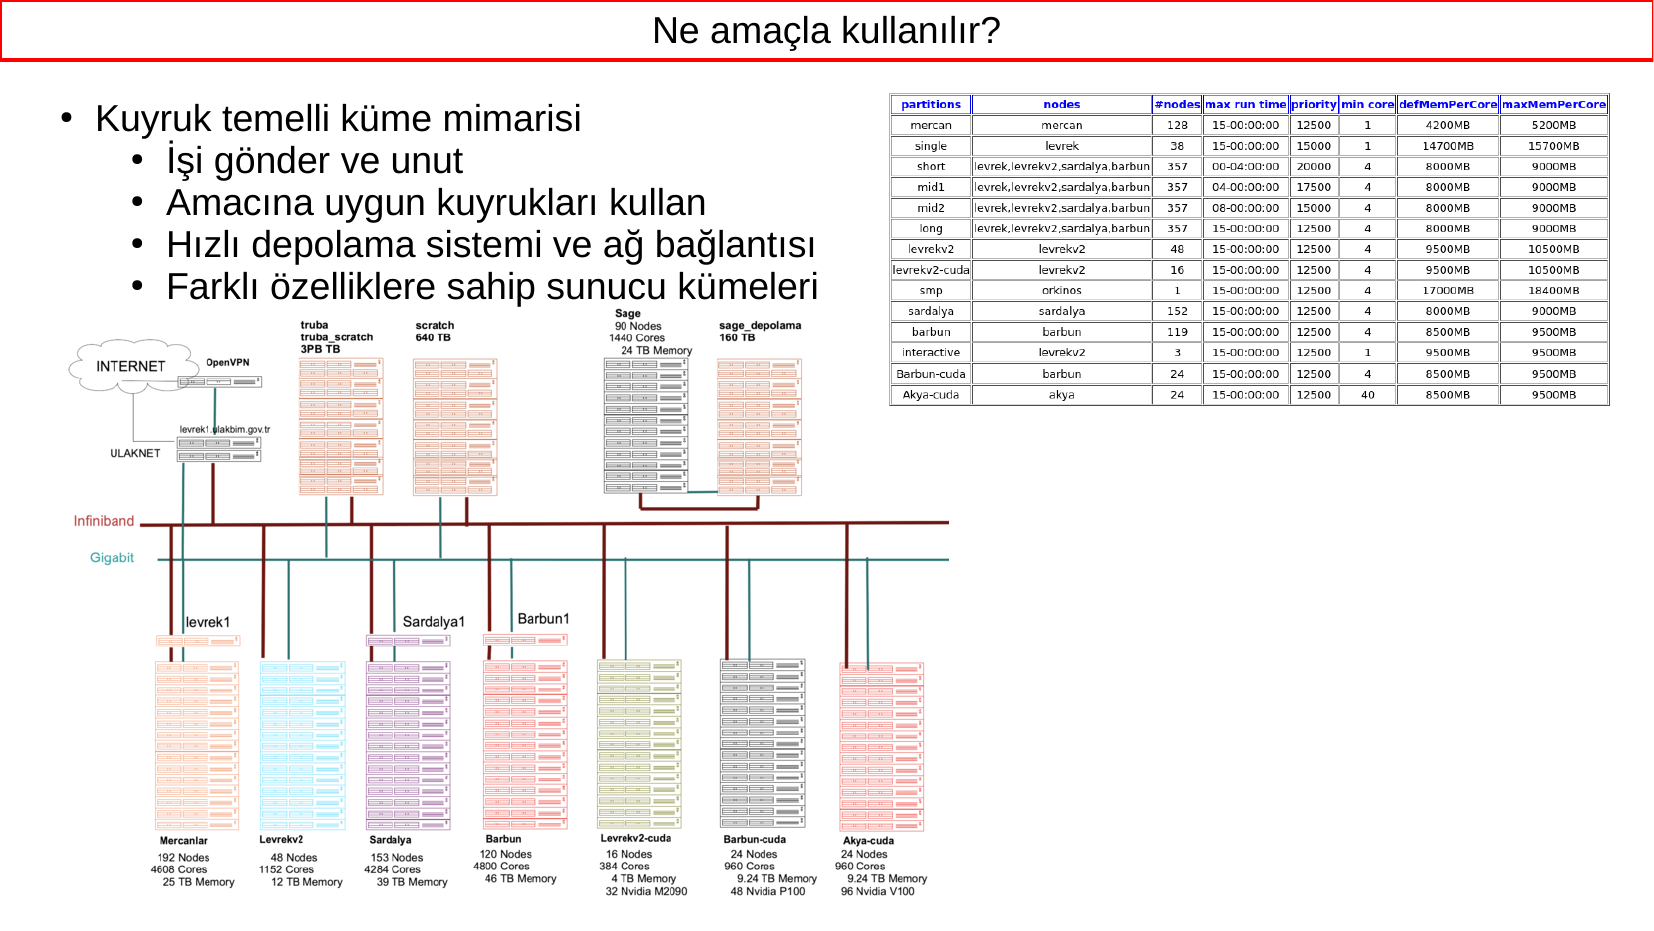

Ne amaçla kullanılır?
Kuyruk temelli küme mimarisi
İşi gönder ve unut
Amacına uygun kuyrukları kullan
Hızlı depolama sistemi ve ağ bağlantısı
Farklı özelliklere sahip sunucu kümeleri